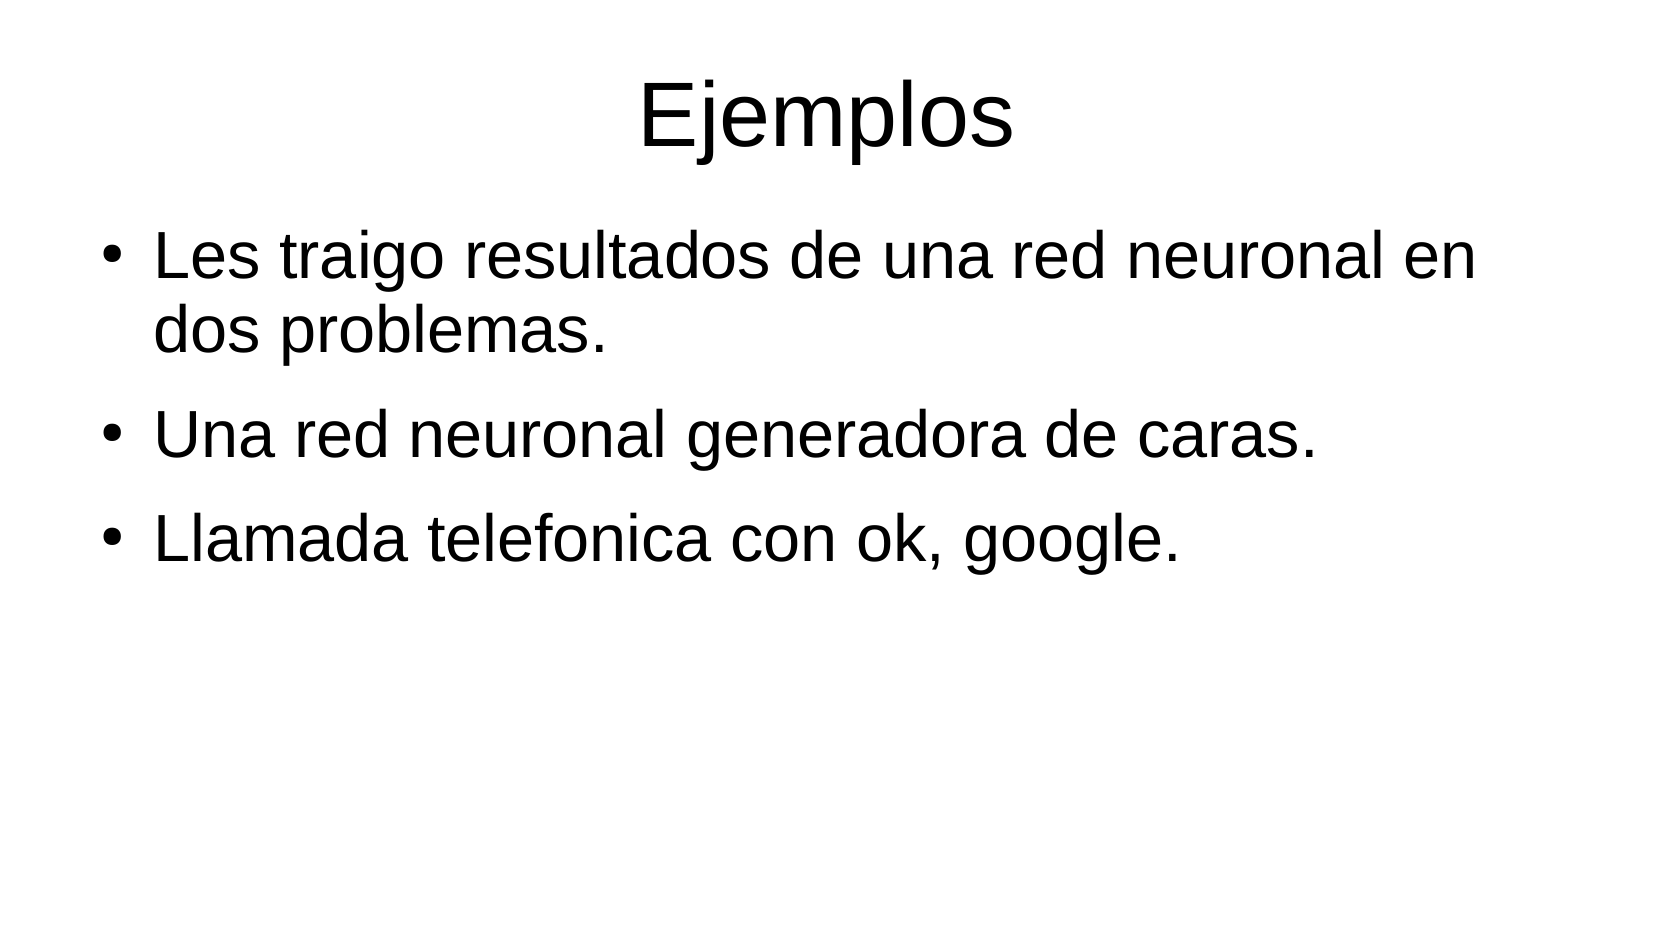

# Ejemplos
Les traigo resultados de una red neuronal en dos problemas.
Una red neuronal generadora de caras.
Llamada telefonica con ok, google.